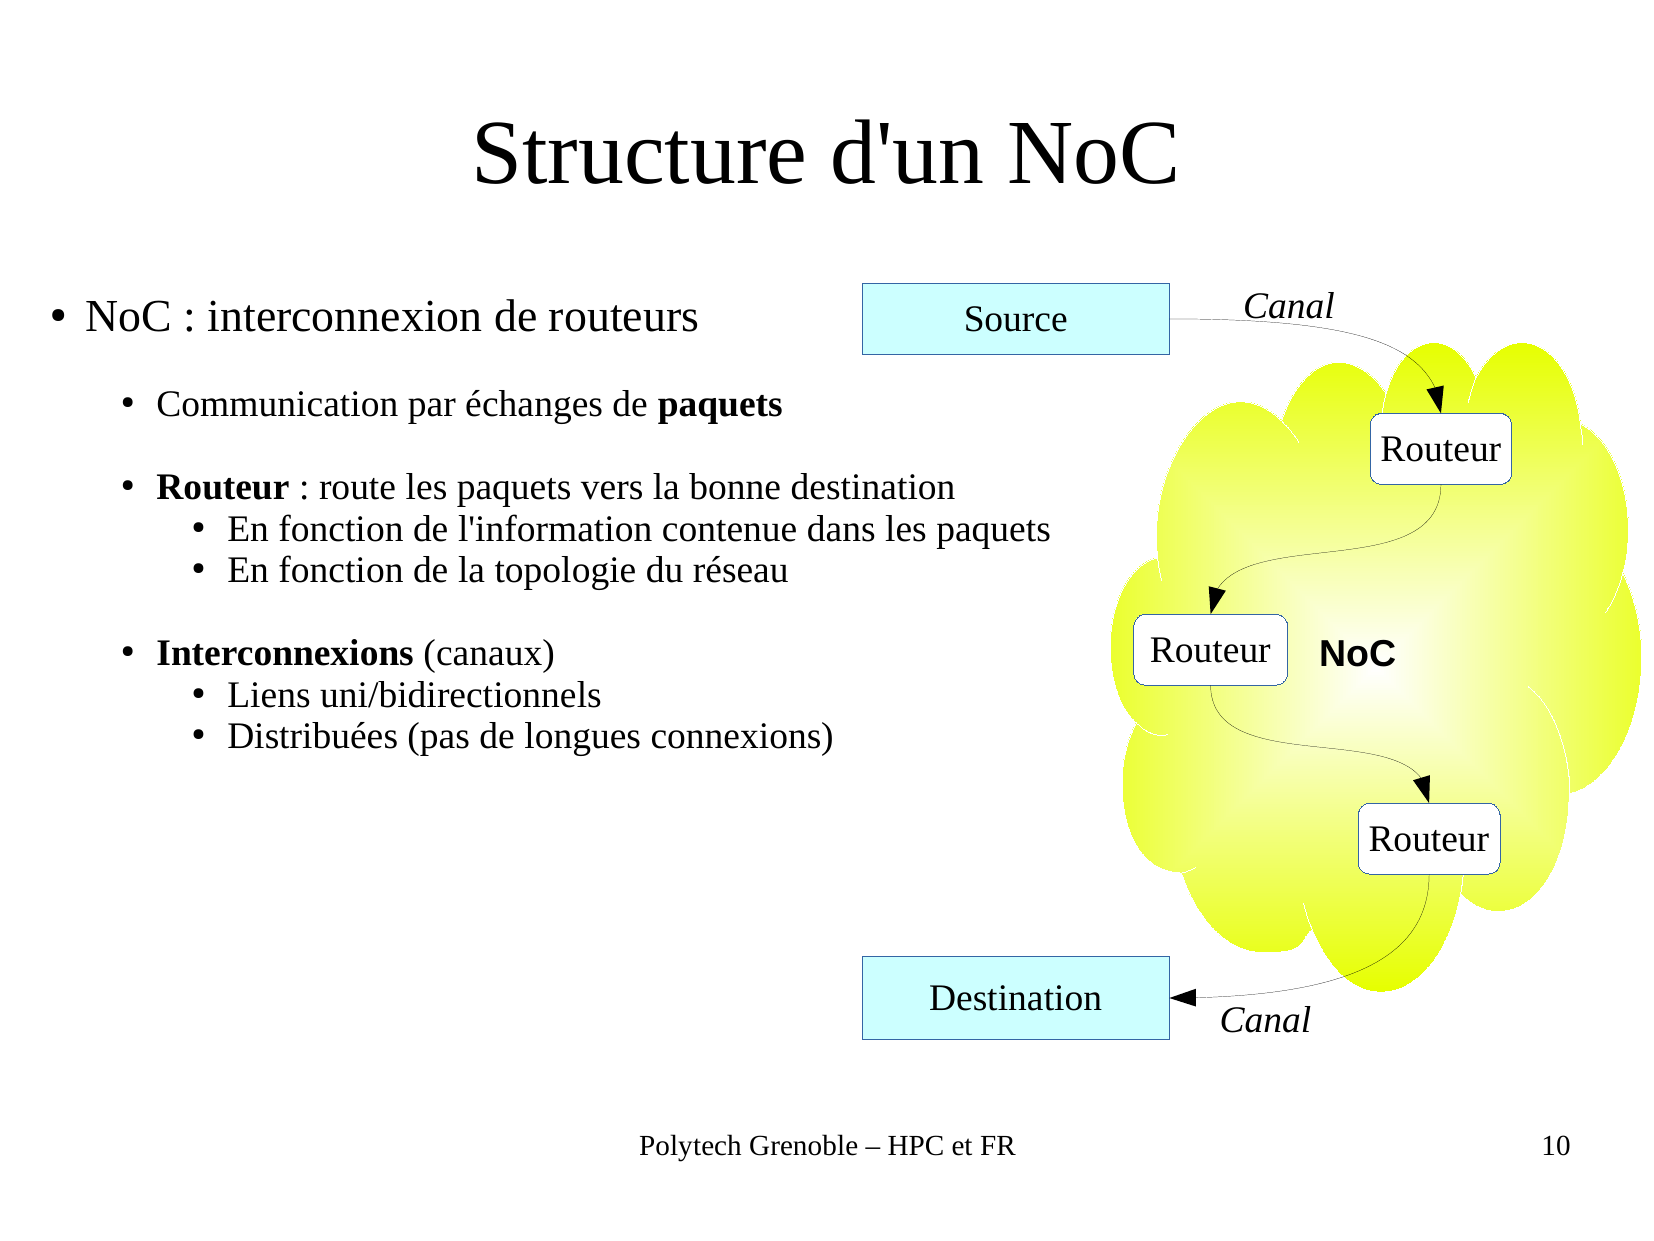

# Structure d'un NoC
Canal
NoC : interconnexion de routeurs
Communication par échanges de paquets
Routeur : route les paquets vers la bonne destination
En fonction de l'information contenue dans les paquets
En fonction de la topologie du réseau
Interconnexions (canaux)
Liens uni/bidirectionnels
Distribuées (pas de longues connexions)
Source
NoC
Routeur
Routeur
Routeur
Destination
Canal
Matthieu PAYET
10